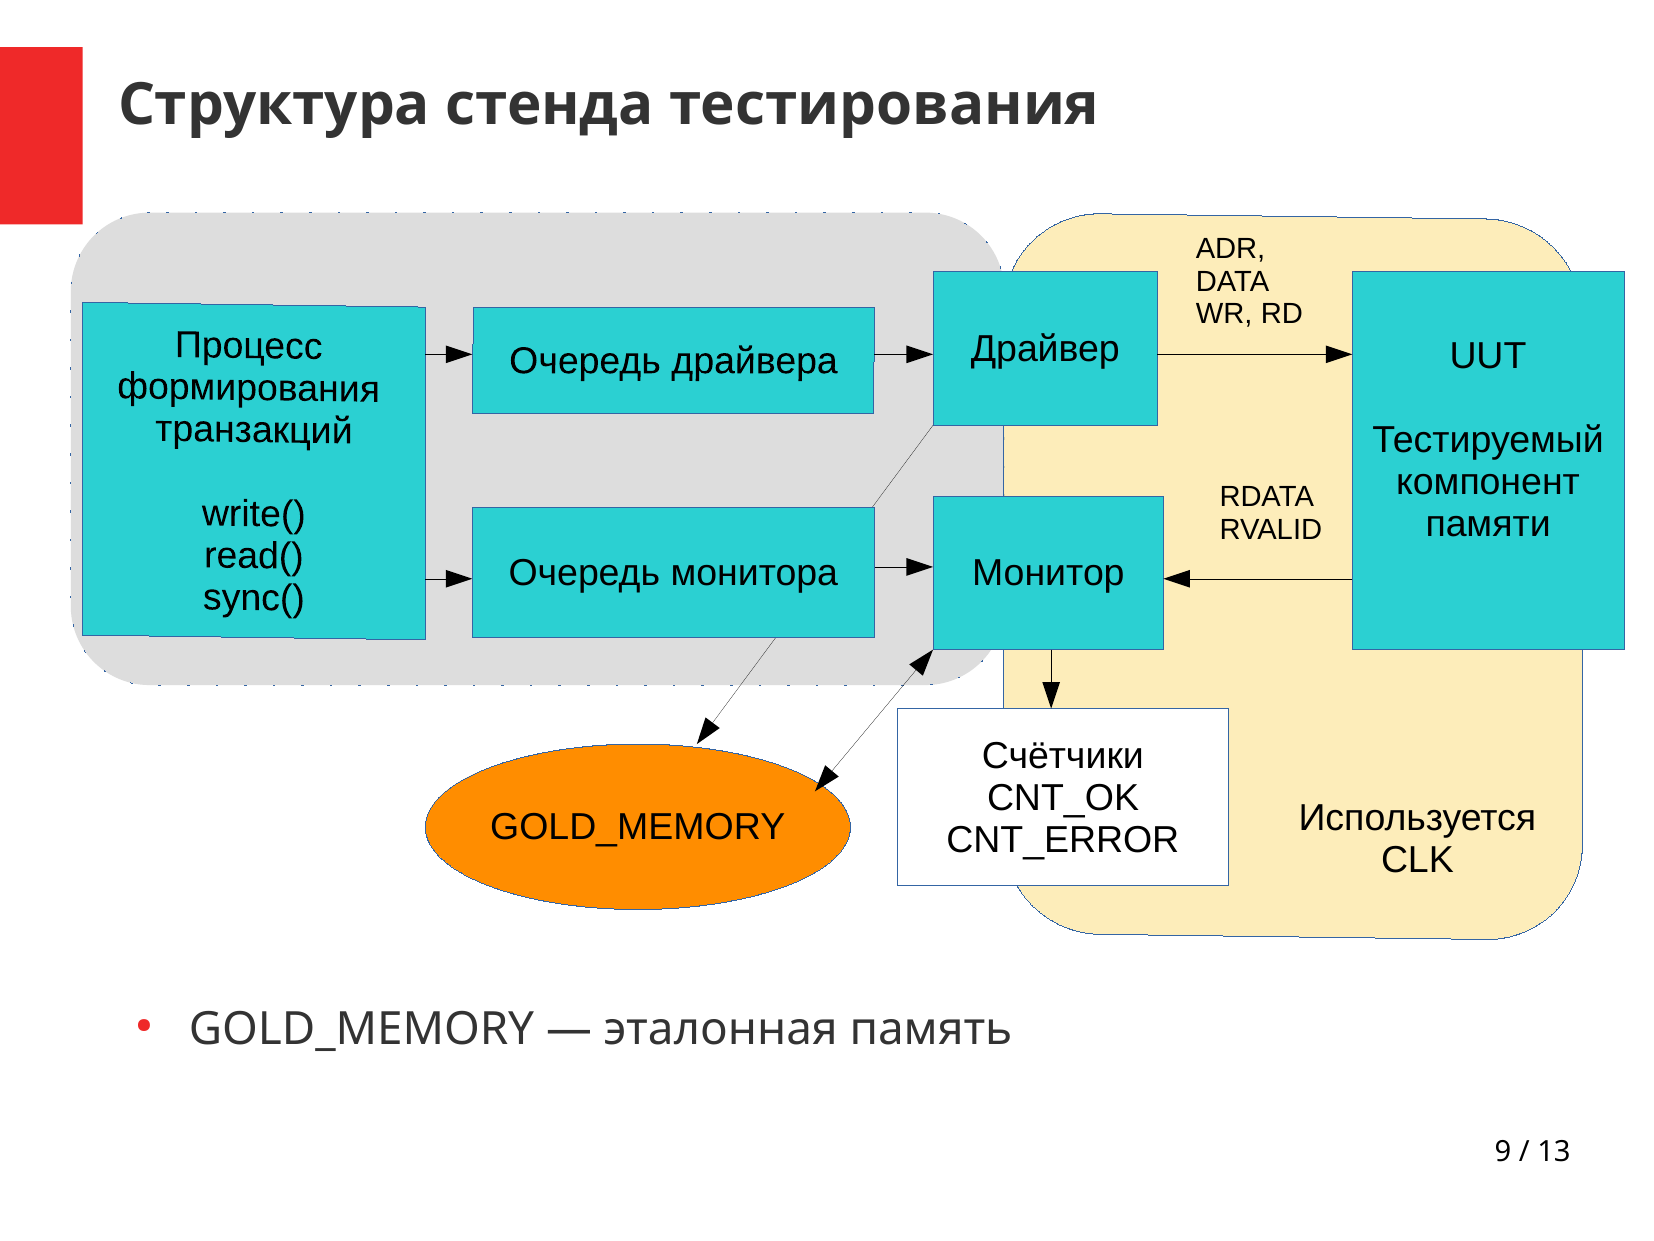

# Структура стенда тестирования
ADR,
DATA
WR, RD
Драйвер
UUT
Тестируемый
компонент
памяти
Процесс
формирования
транзакций
write()
read()
sync()
Очередь драйвера
RDATA
RVALID
Монитор
Очередь монитора
Счётчики
CNT_OK
CNT_ERROR
GOLD_MEMORY
Используется
CLK
GOLD_MEMORY — эталонная память
9